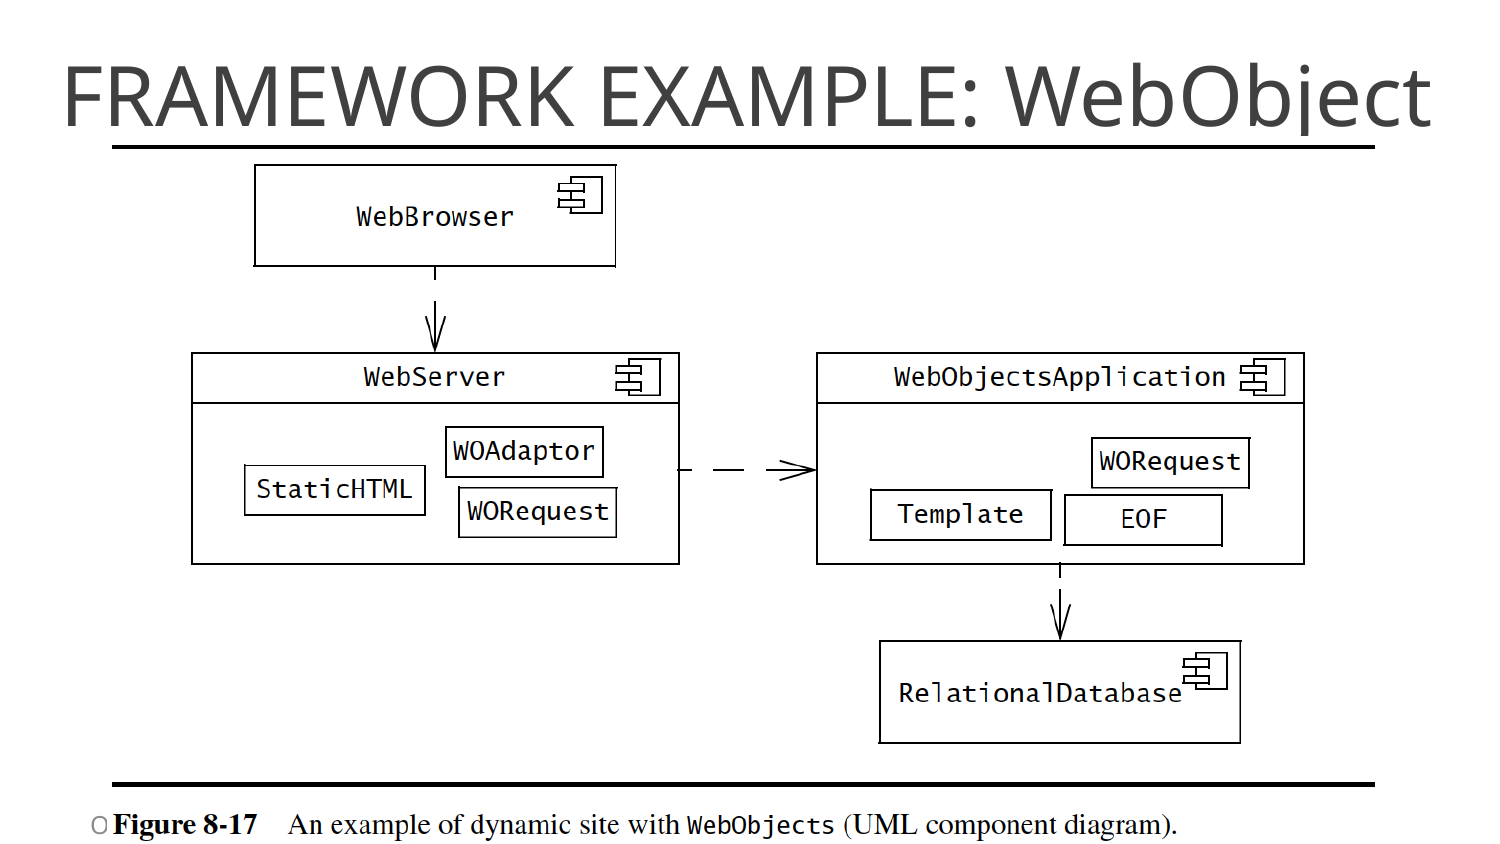

# Framework example: WebObject
OOSE
UNIT 05 - Object Oriented Design